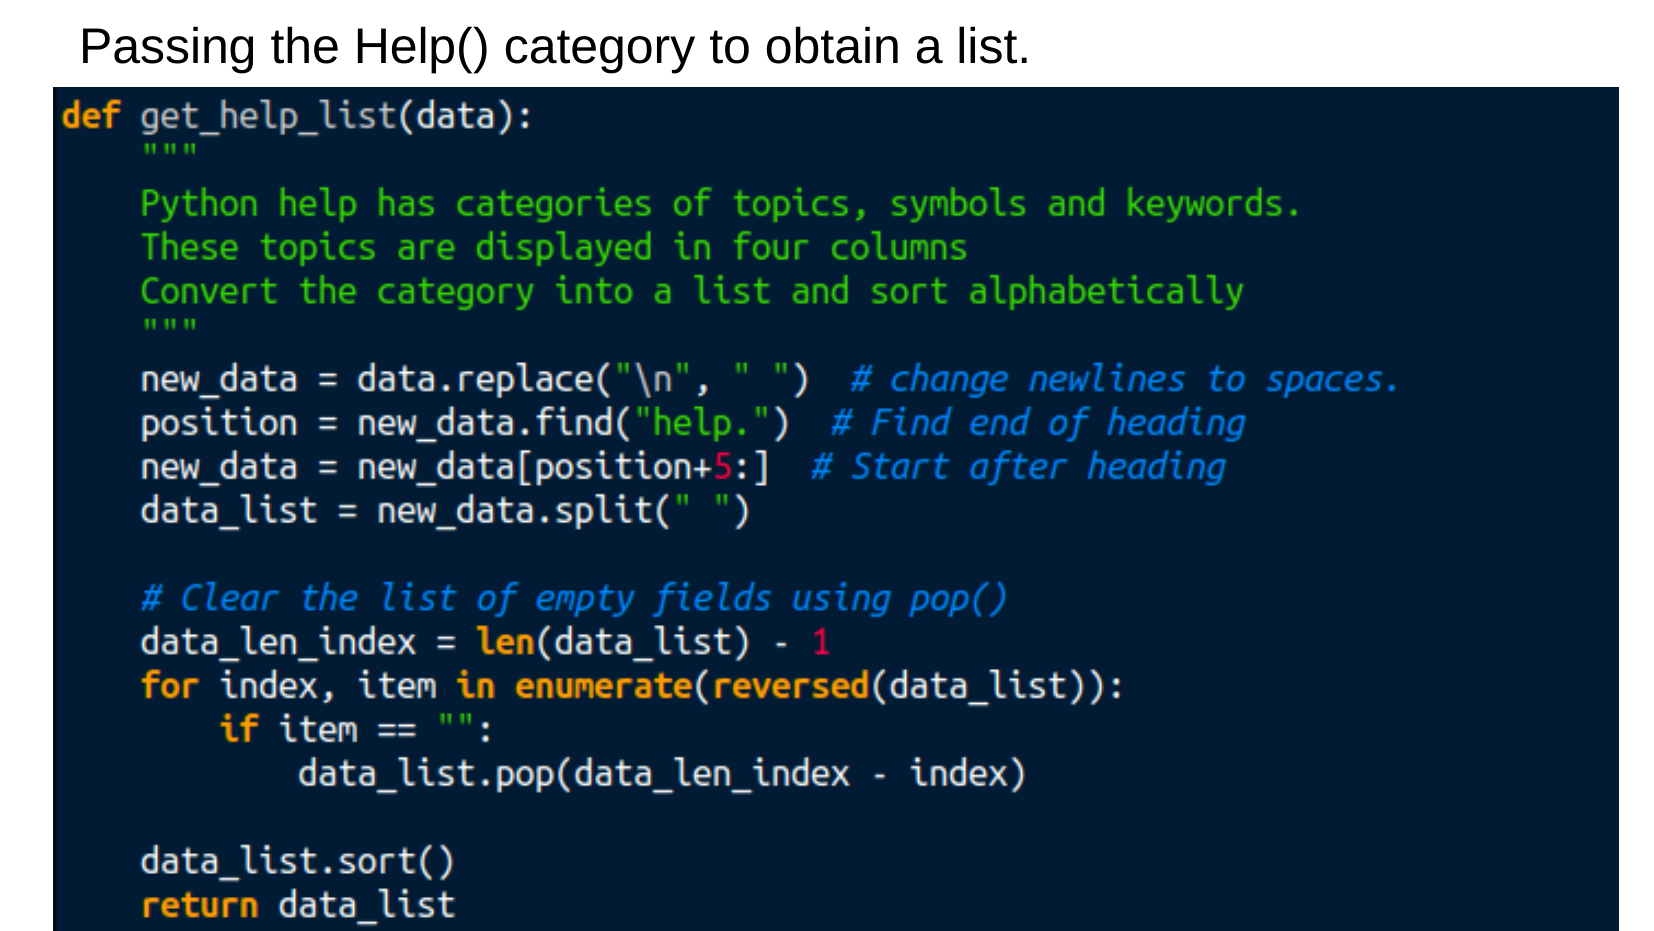

# Passing the Help() category to obtain a list.